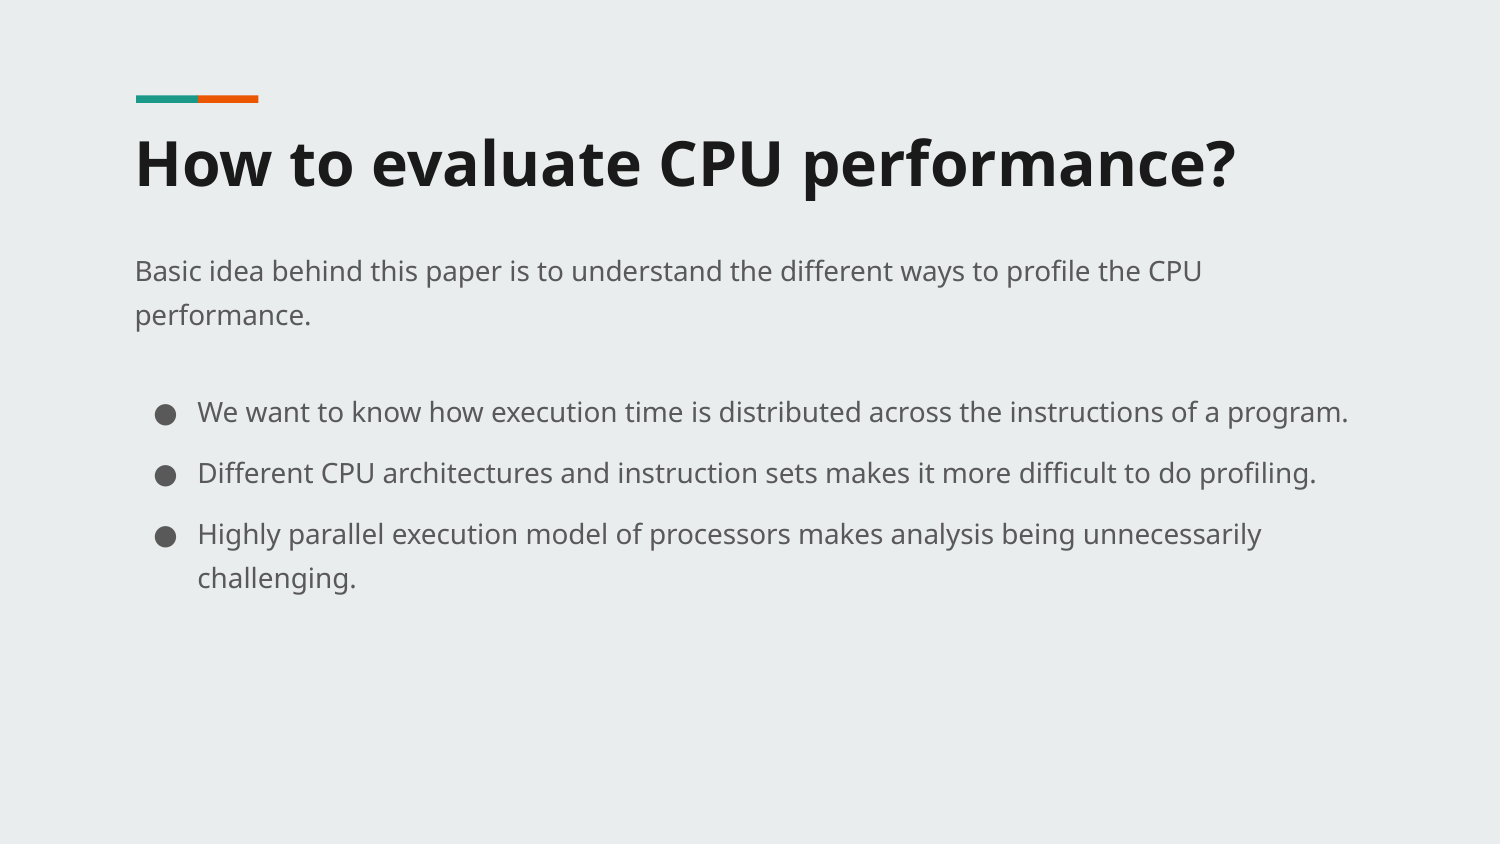

How to evaluate CPU performance?
Basic idea behind this paper is to understand the different ways to profile the CPU performance.
We want to know how execution time is distributed across the instructions of a program.
Different CPU architectures and instruction sets makes it more difficult to do profiling.
Highly parallel execution model of processors makes analysis being unnecessarily challenging.